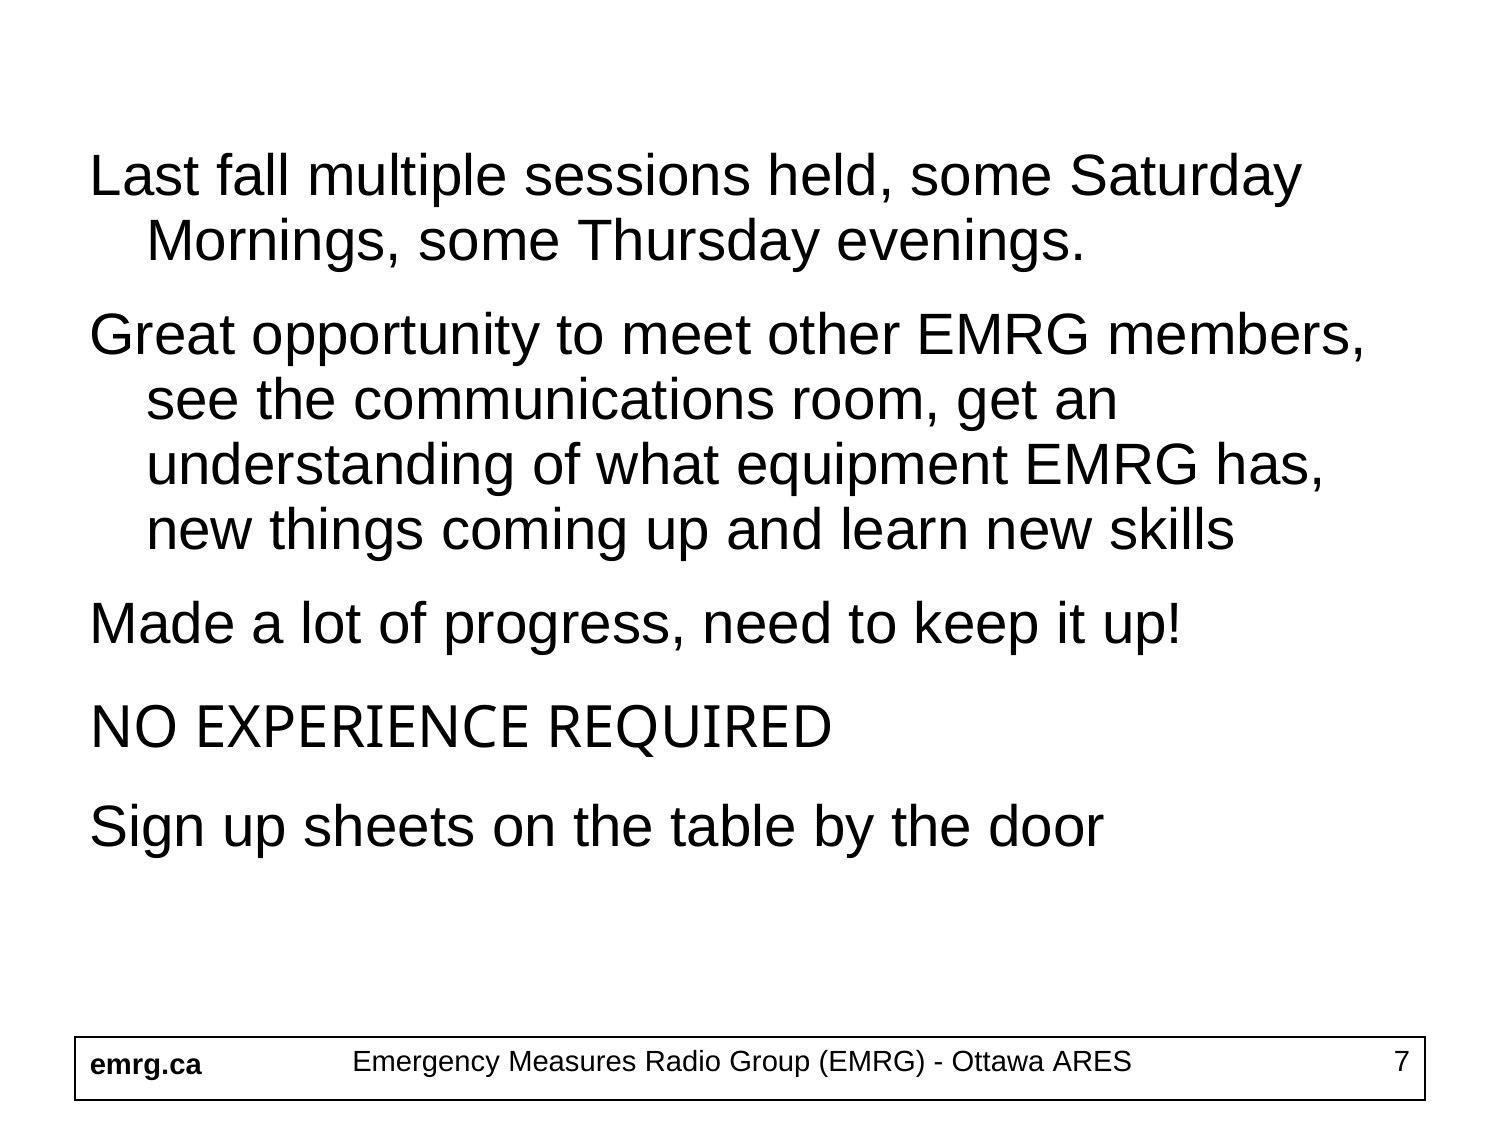

# Last fall multiple sessions held, some Saturday Mornings, some Thursday evenings.
Great opportunity to meet other EMRG members, see the communications room, get an understanding of what equipment EMRG has, new things coming up and learn new skills
Made a lot of progress, need to keep it up!
NO EXPERIENCE REQUIRED
Sign up sheets on the table by the door
Emergency Measures Radio Group (EMRG) - Ottawa ARES
7